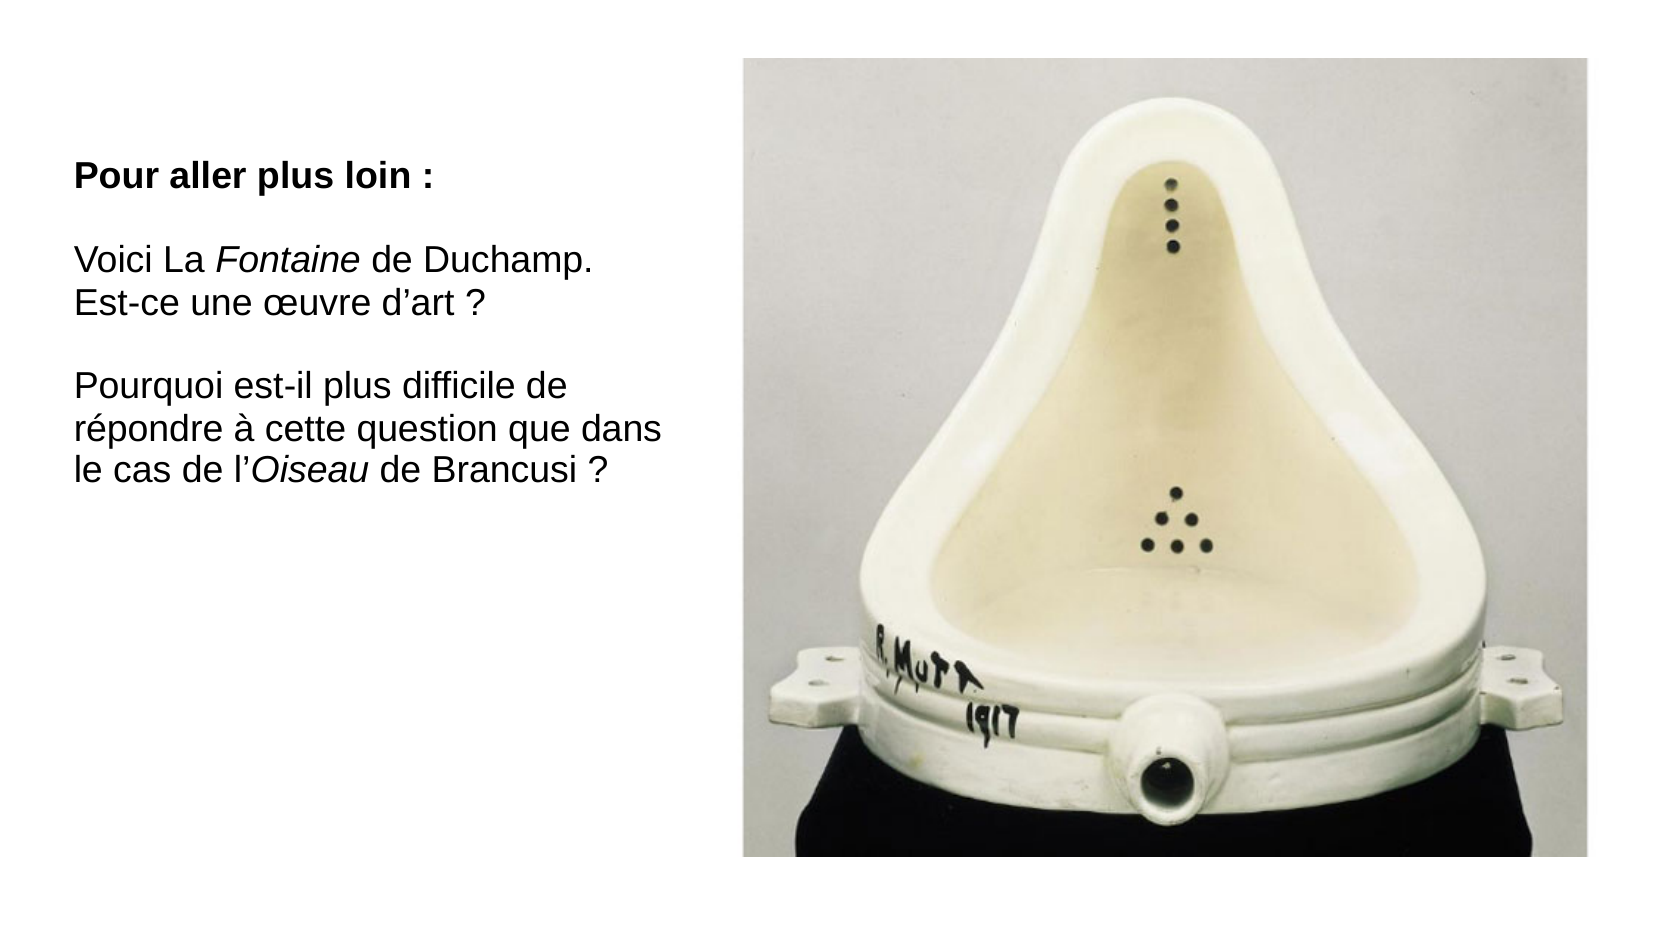

Pour aller plus loin :
Voici La Fontaine de Duchamp.
Est-ce une œuvre d’art ?
Pourquoi est-il plus difficile de répondre à cette question que dans le cas de l’Oiseau de Brancusi ?